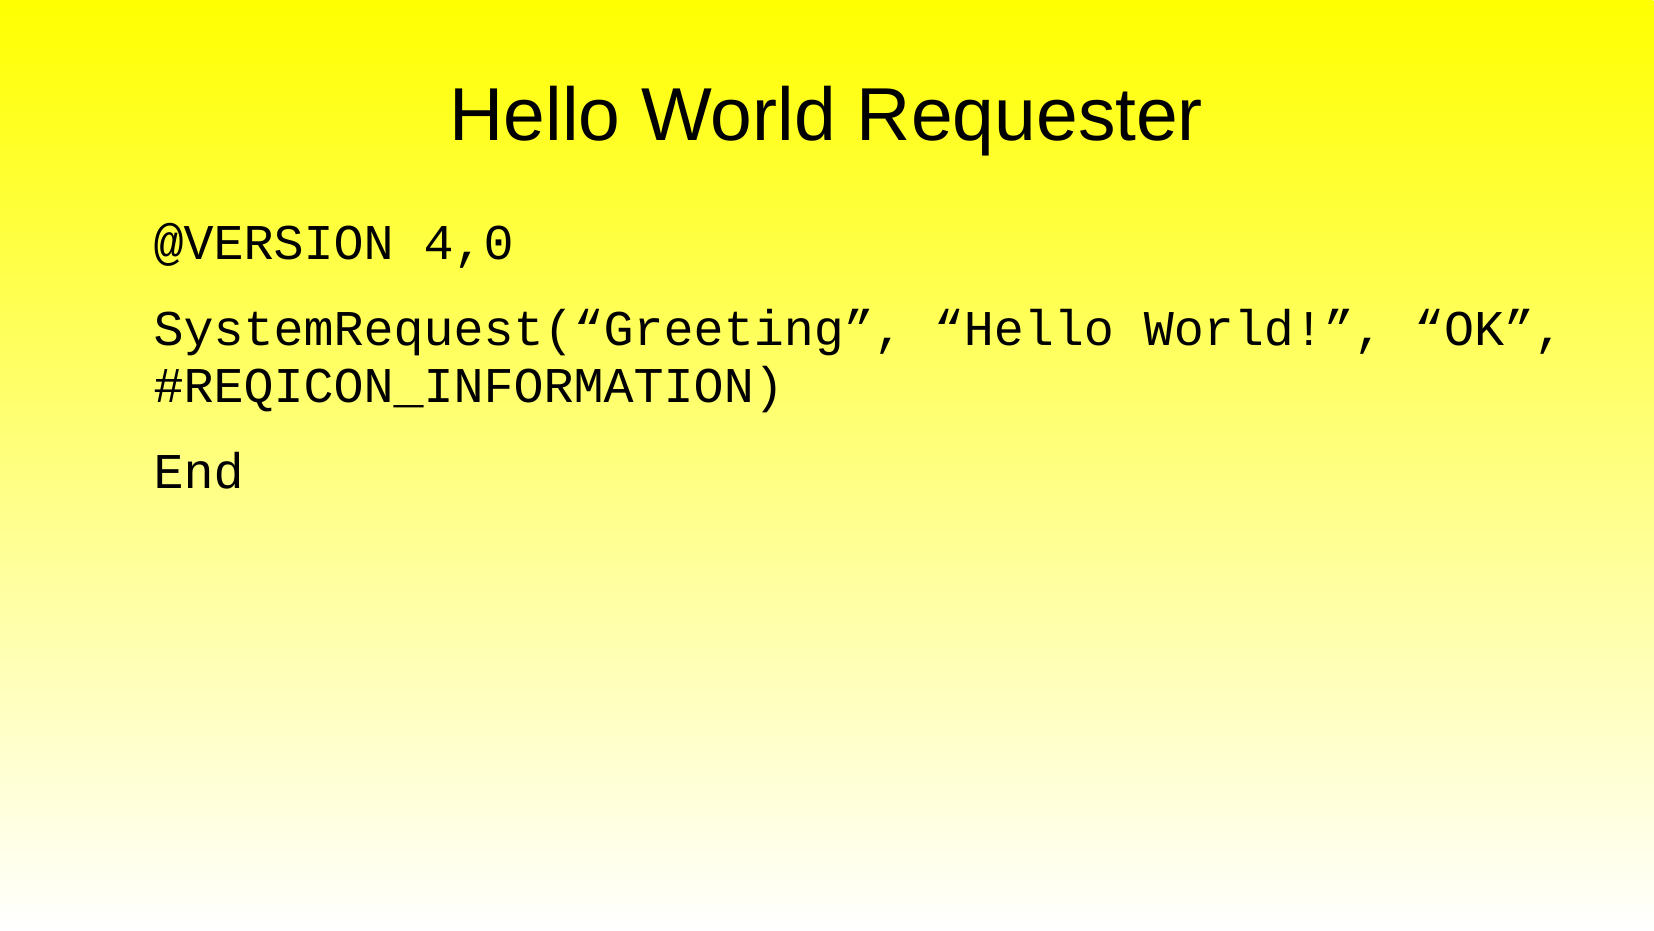

# Hello World Requester
@VERSION 4,0
SystemRequest(“Greeting”, “Hello World!”, “OK”, #REQICON_INFORMATION)
End